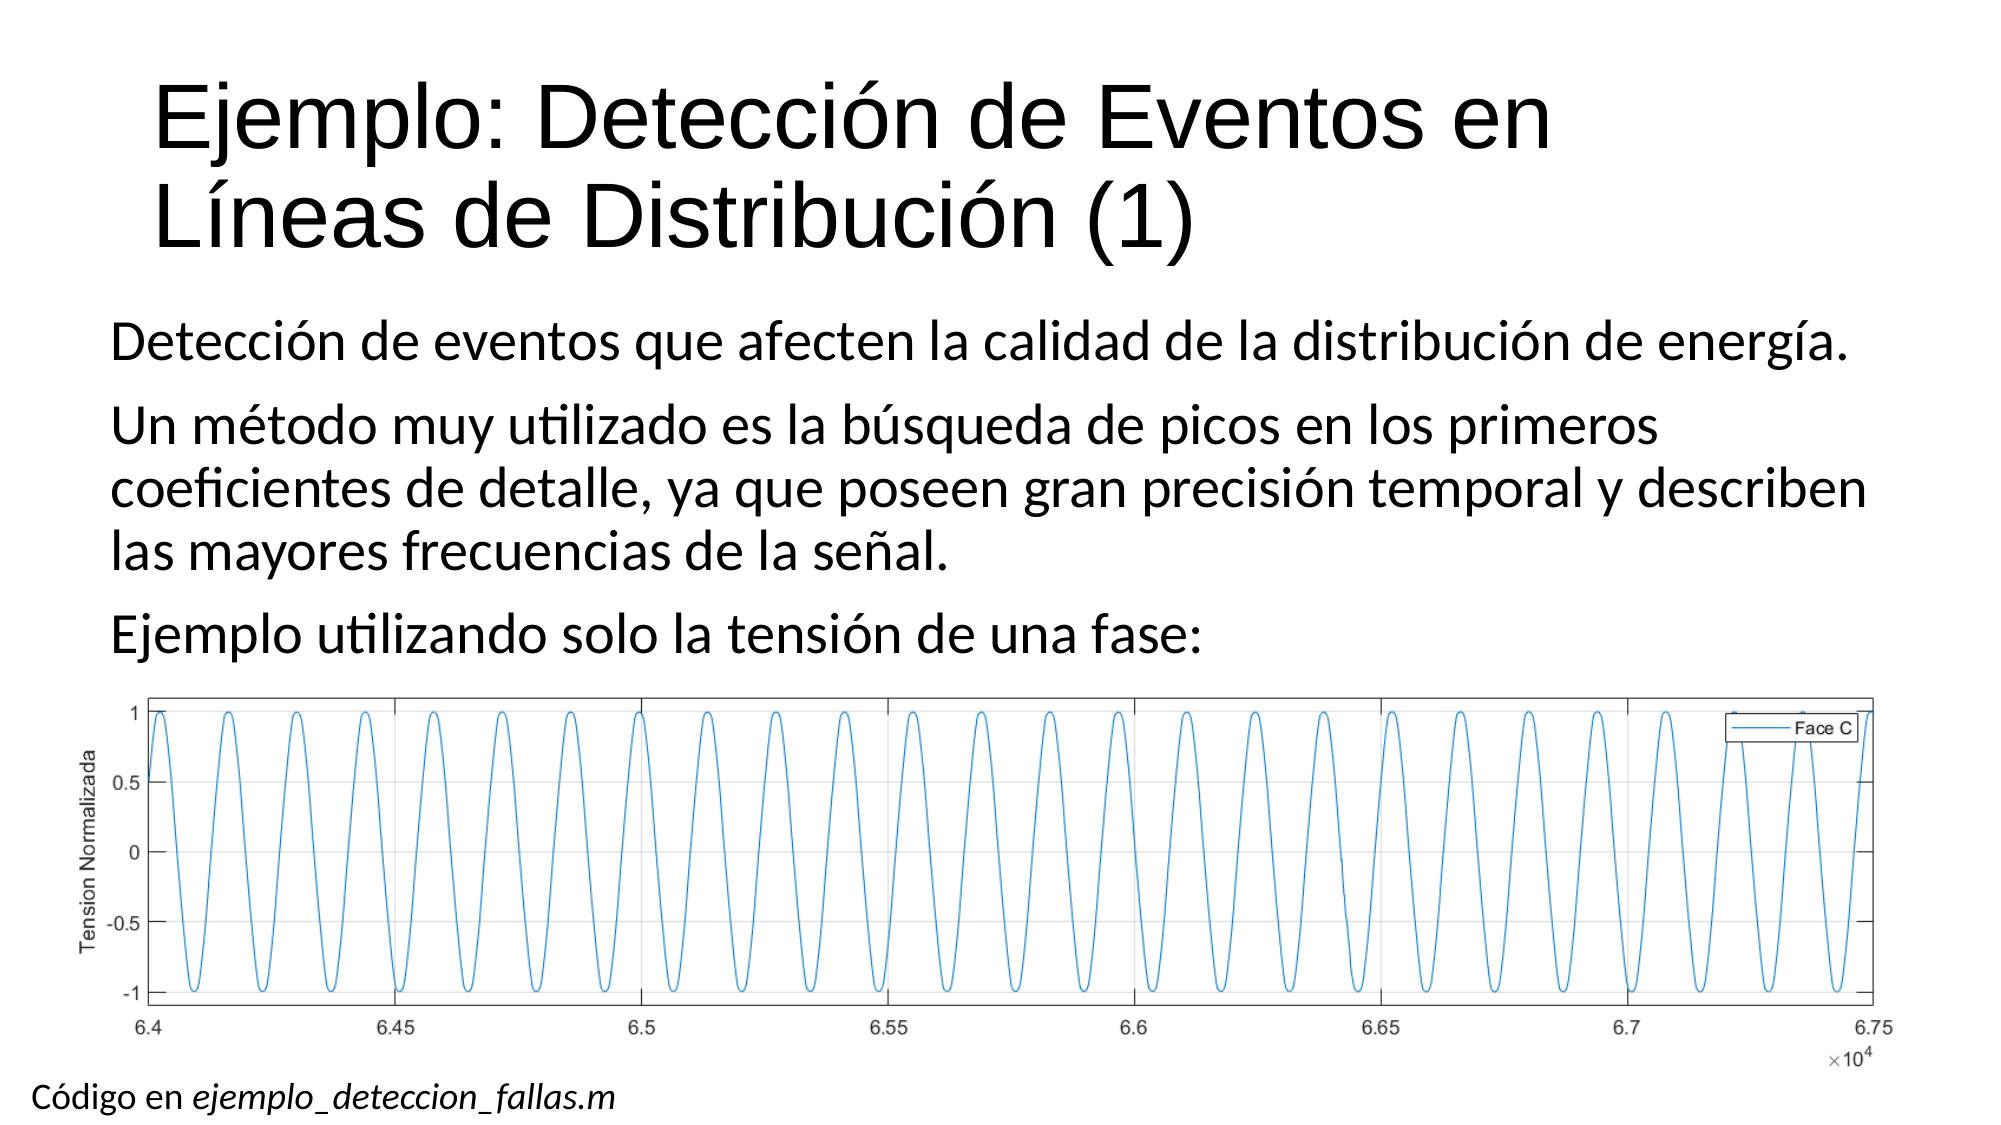

# Ejemplo: Detección de Eventos en Líneas de Distribución (1)
Detección de eventos que afecten la calidad de la distribución de energía.
Un método muy utilizado es la búsqueda de picos en los primeros coeficientes de detalle, ya que poseen gran precisión temporal y describen las mayores frecuencias de la señal.
Ejemplo utilizando solo la tensión de una fase:
Código en ejemplo_deteccion_fallas.m